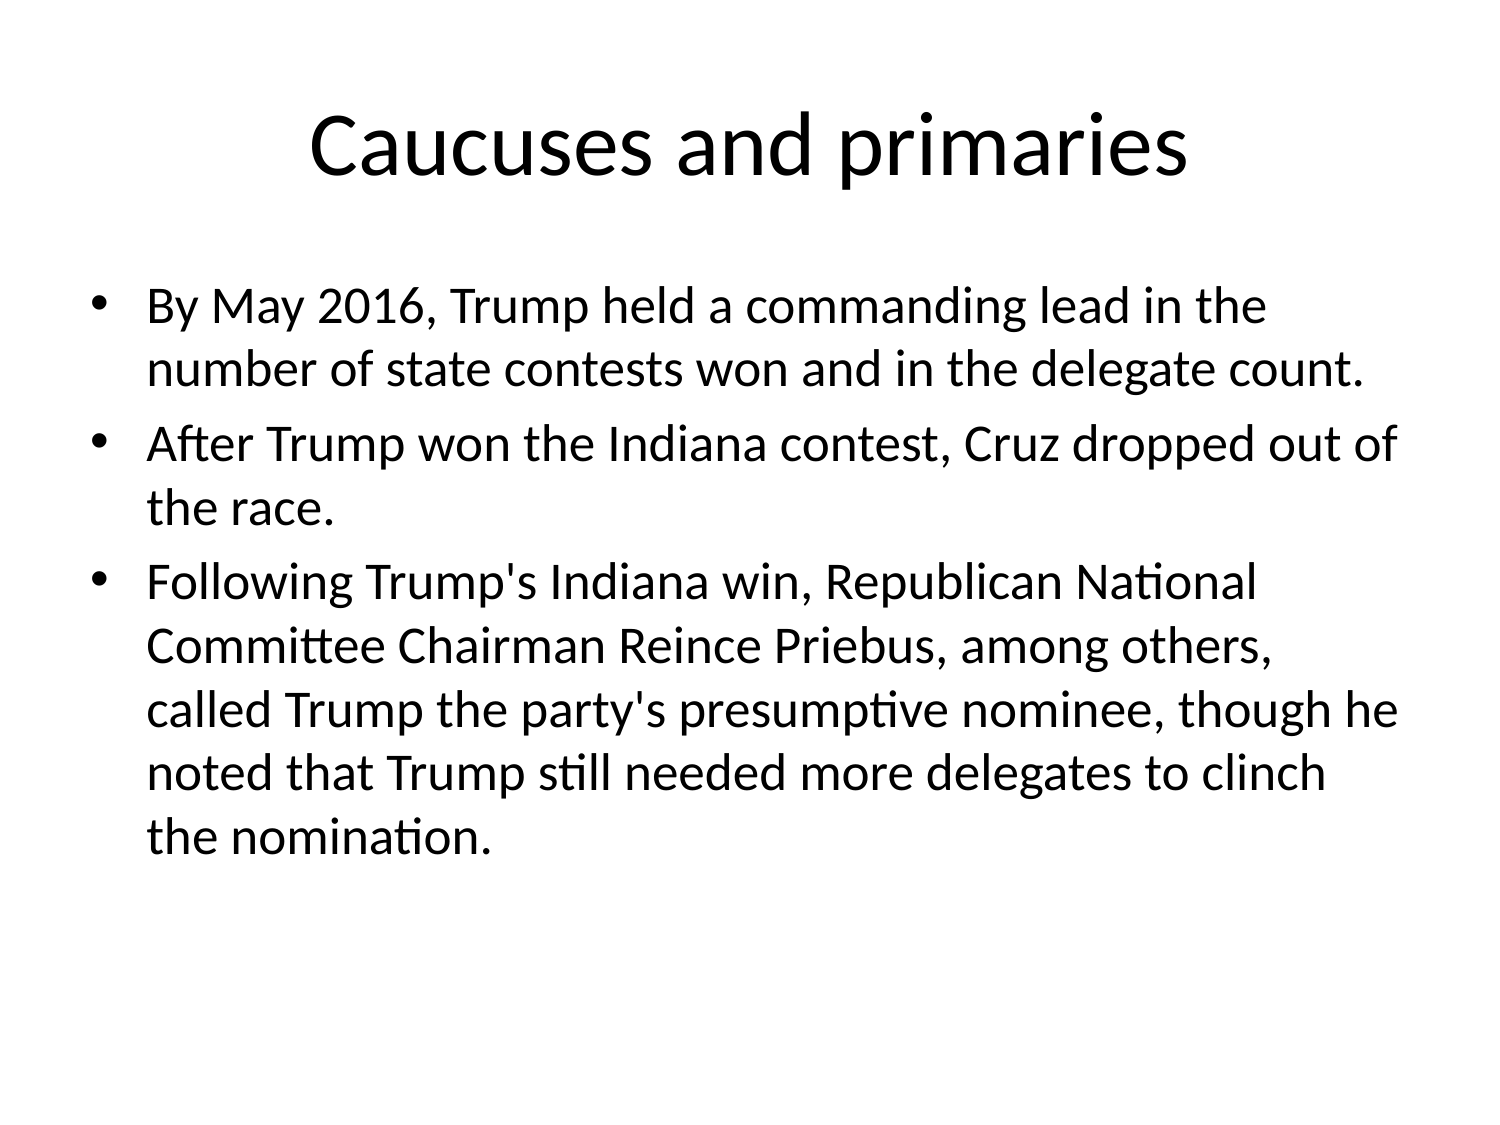

# Caucuses and primaries
By May 2016, Trump held a commanding lead in the number of state contests won and in the delegate count.
After Trump won the Indiana contest, Cruz dropped out of the race.
Following Trump's Indiana win, Republican National Committee Chairman Reince Priebus, among others, called Trump the party's presumptive nominee, though he noted that Trump still needed more delegates to clinch the nomination.